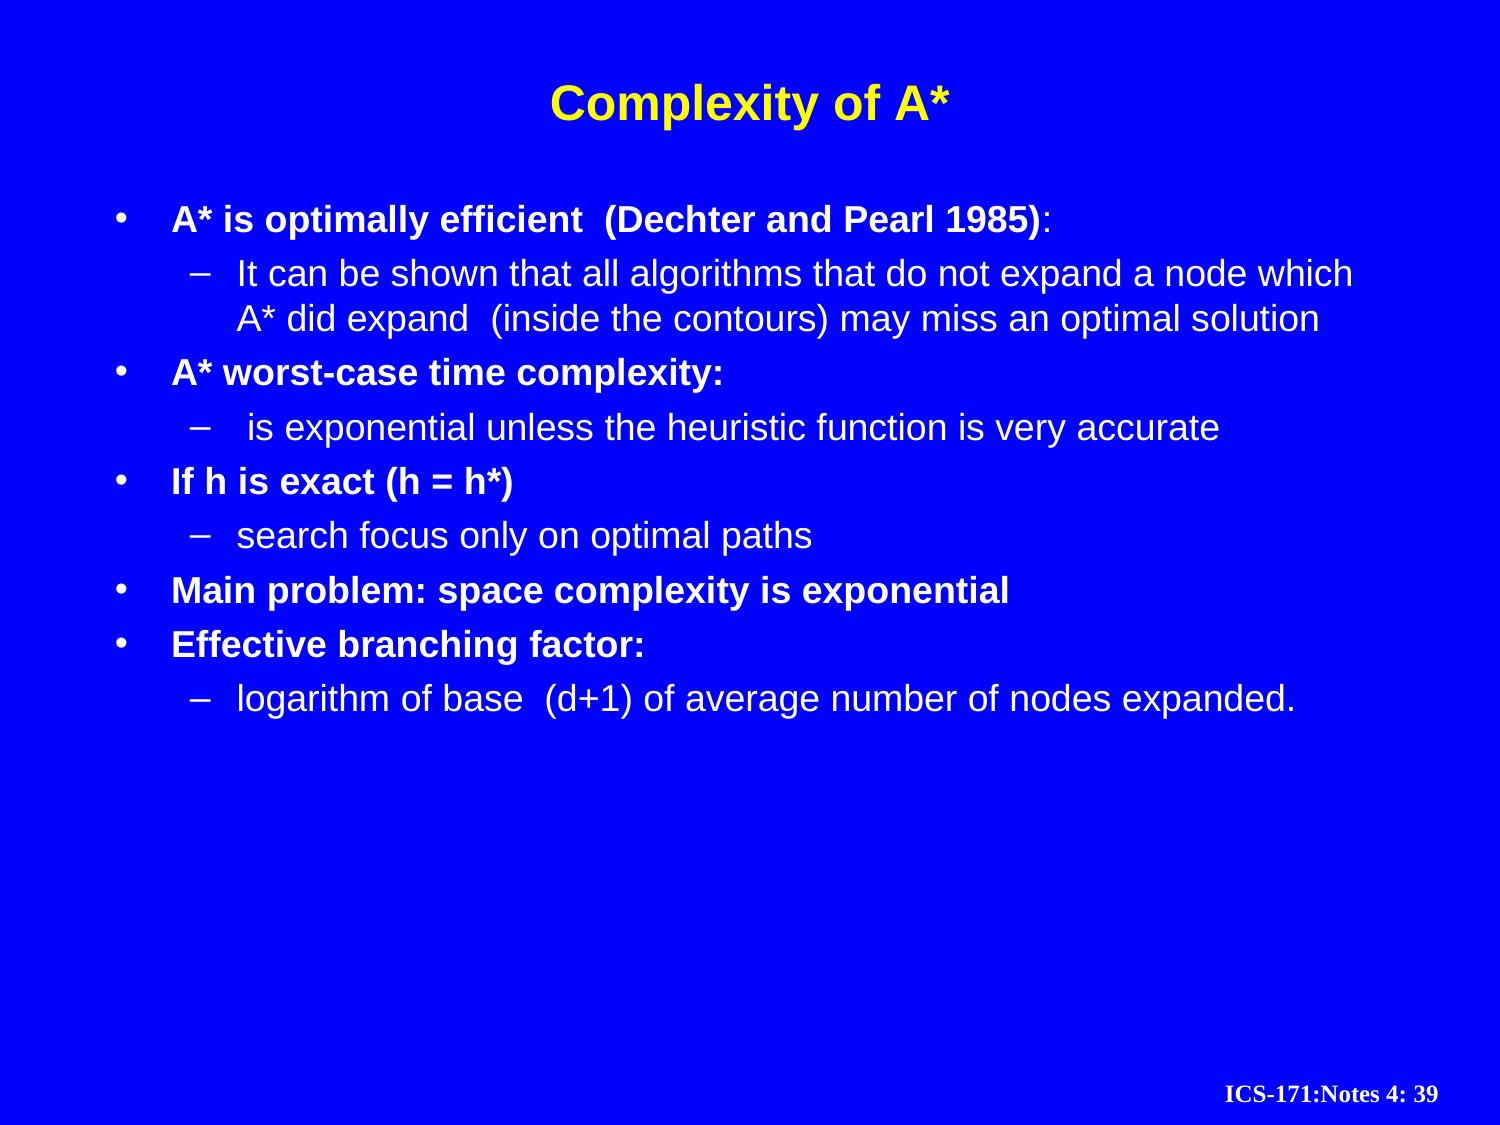

# Complexity of A*
A* is optimally efficient (Dechter and Pearl 1985):
It can be shown that all algorithms that do not expand a node which A* did expand (inside the contours) may miss an optimal solution
A* worst-case time complexity:
 is exponential unless the heuristic function is very accurate
If h is exact (h = h*)
search focus only on optimal paths
Main problem: space complexity is exponential
Effective branching factor:
logarithm of base (d+1) of average number of nodes expanded.